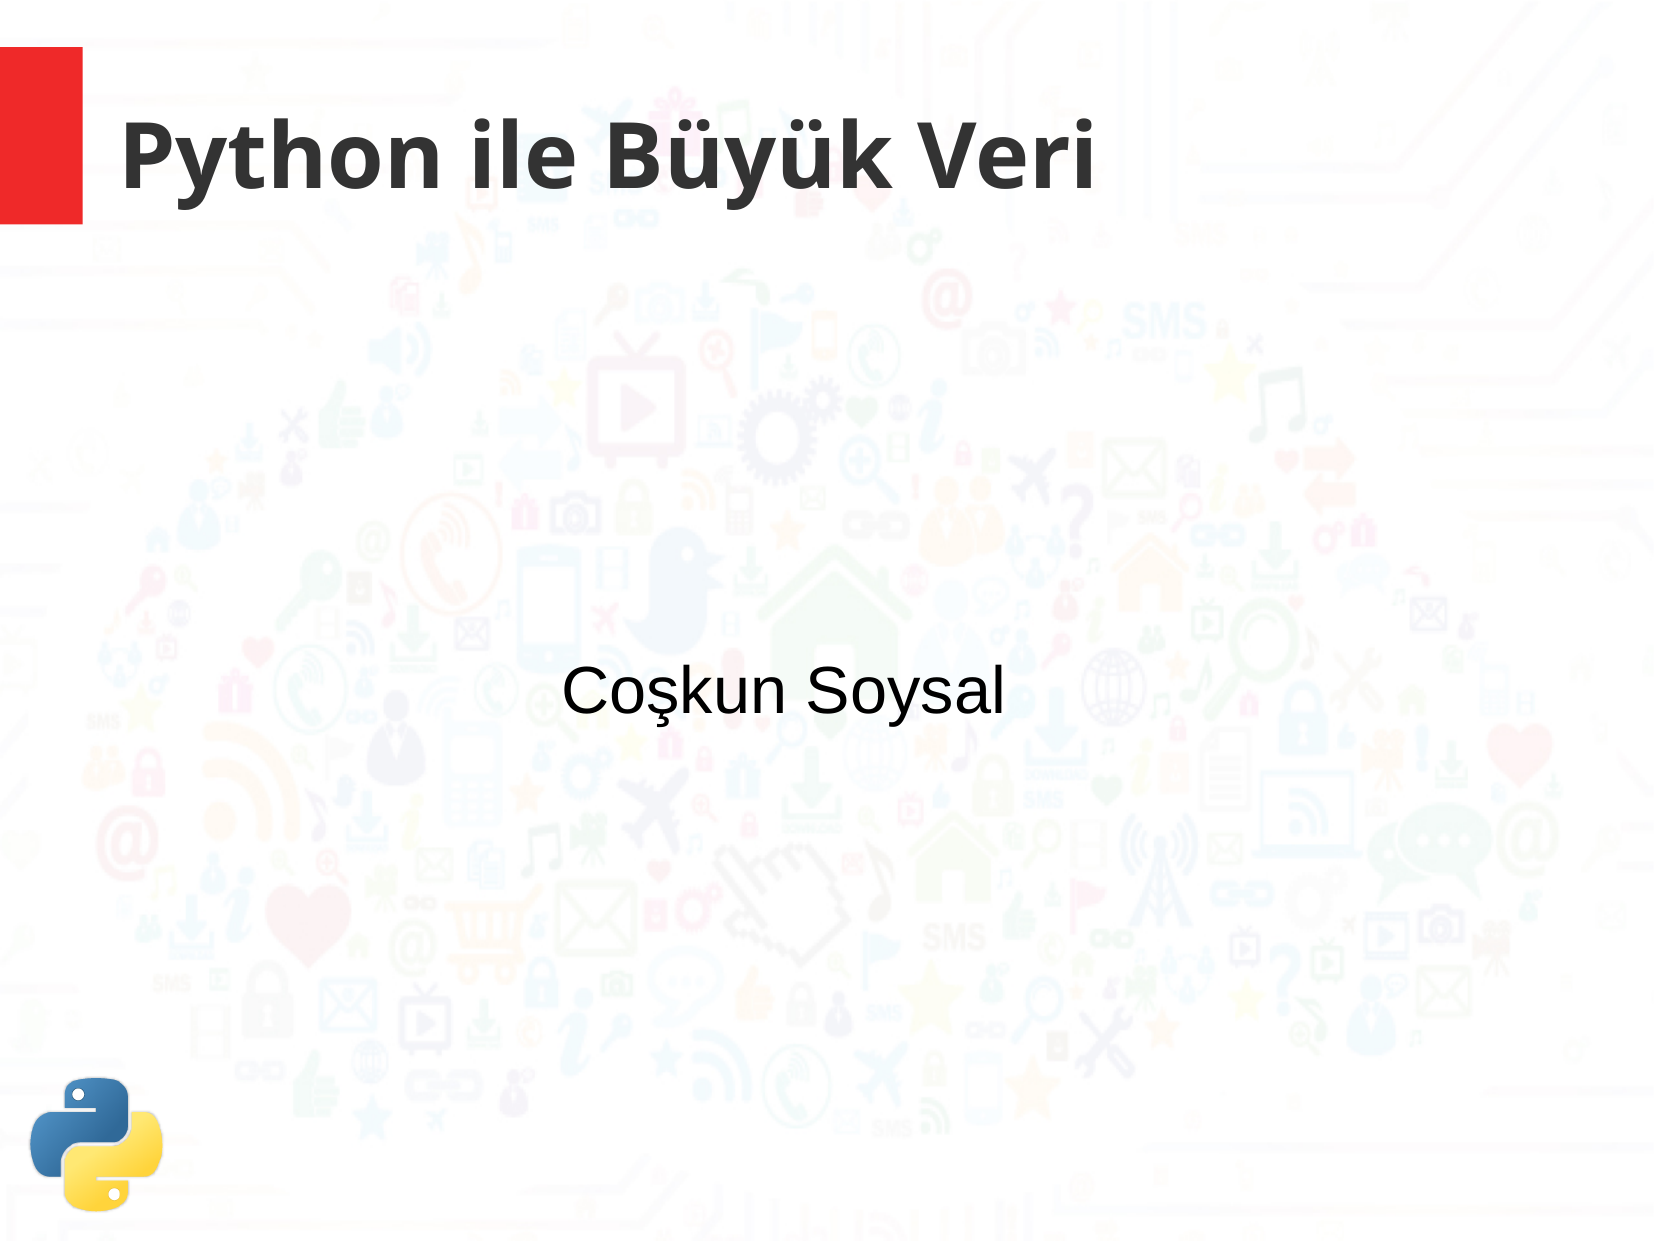

# Python ile Büyük Veri
Coşkun Soysal